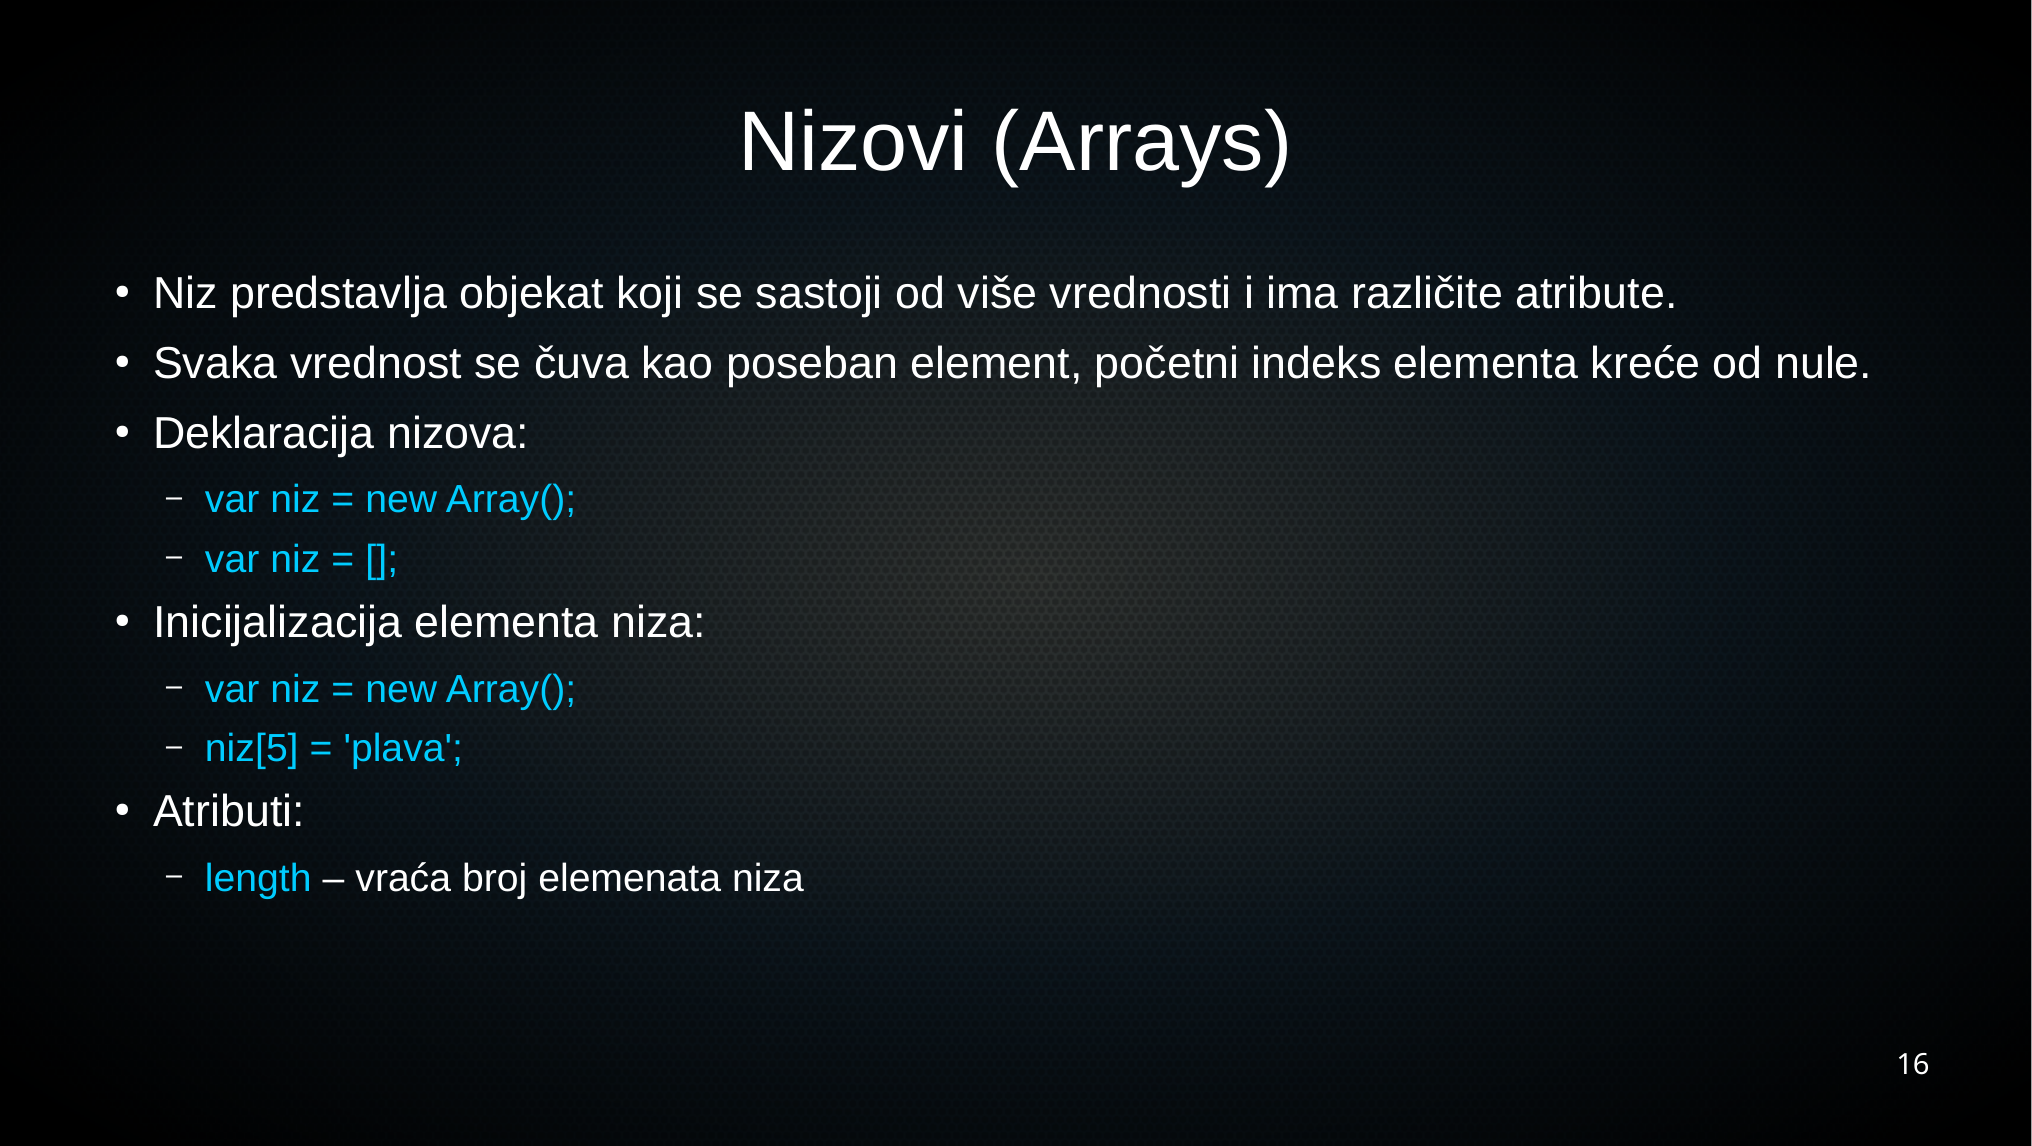

# Nizovi (Arrays)
Niz predstavlja objekat koji se sastoji od više vrednosti i ima različite atribute.
Svaka vrednost se čuva kao poseban element, početni indeks elementa kreće od nule.
Deklaracija nizova:
var niz = new Array();
var niz = [];
Inicijalizacija elementa niza:
var niz = new Array();
niz[5] = 'plava';
Atributi:
length – vraća broj elemenata niza
16